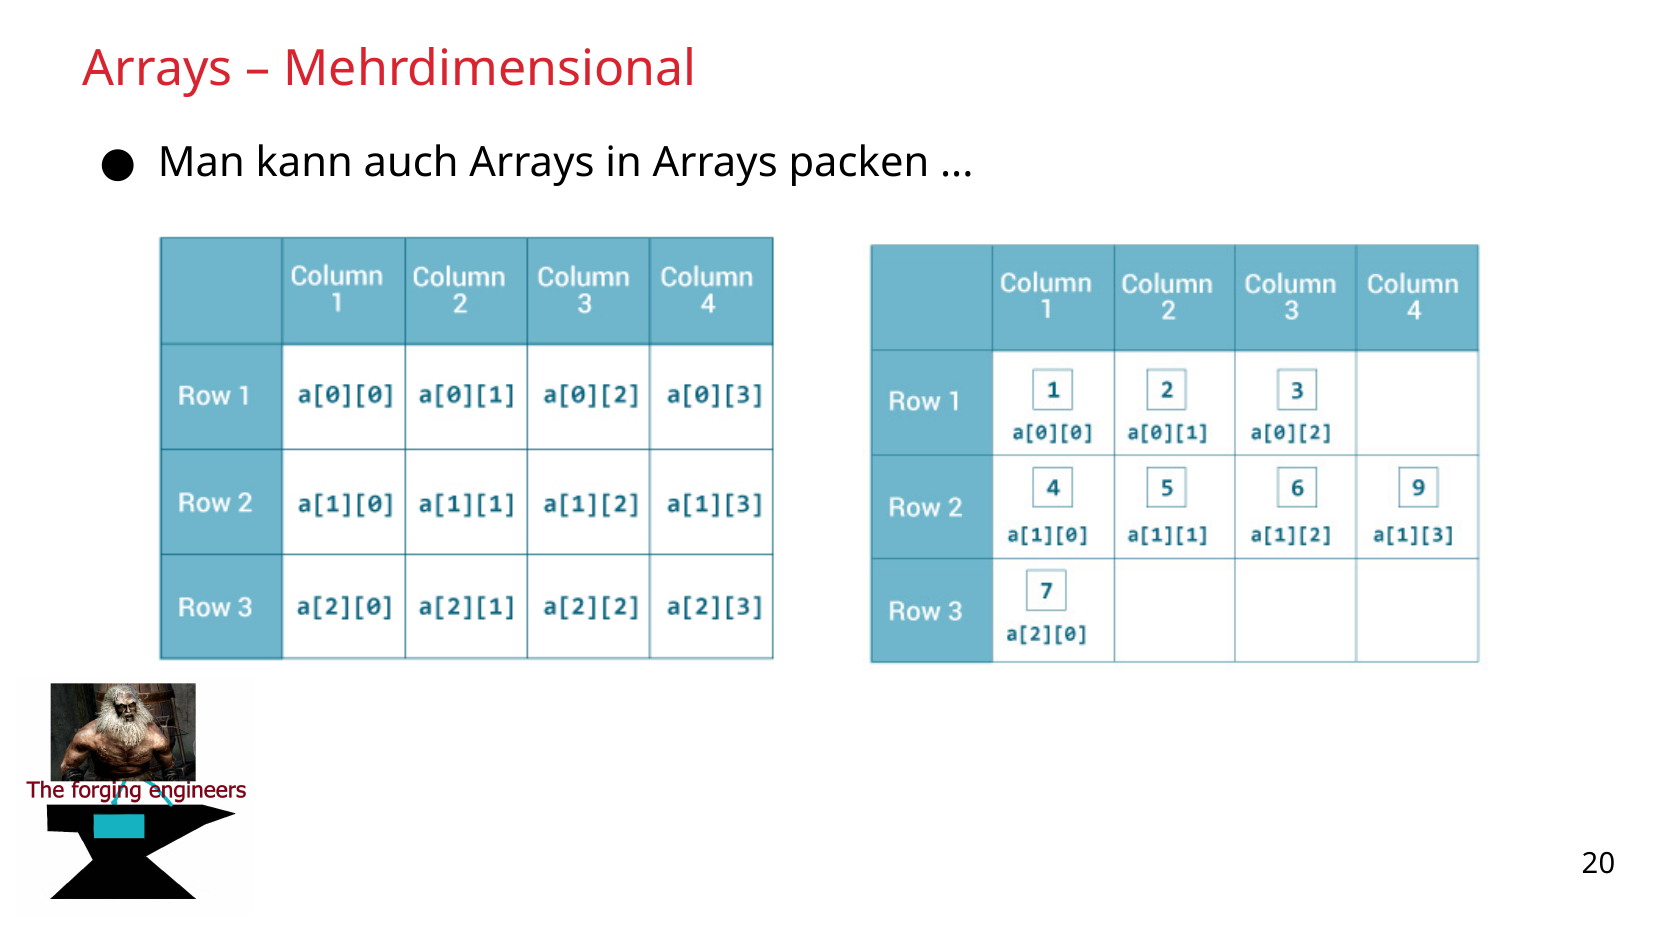

# Arrays – Mehrdimensional
Man kann auch Arrays in Arrays packen ...